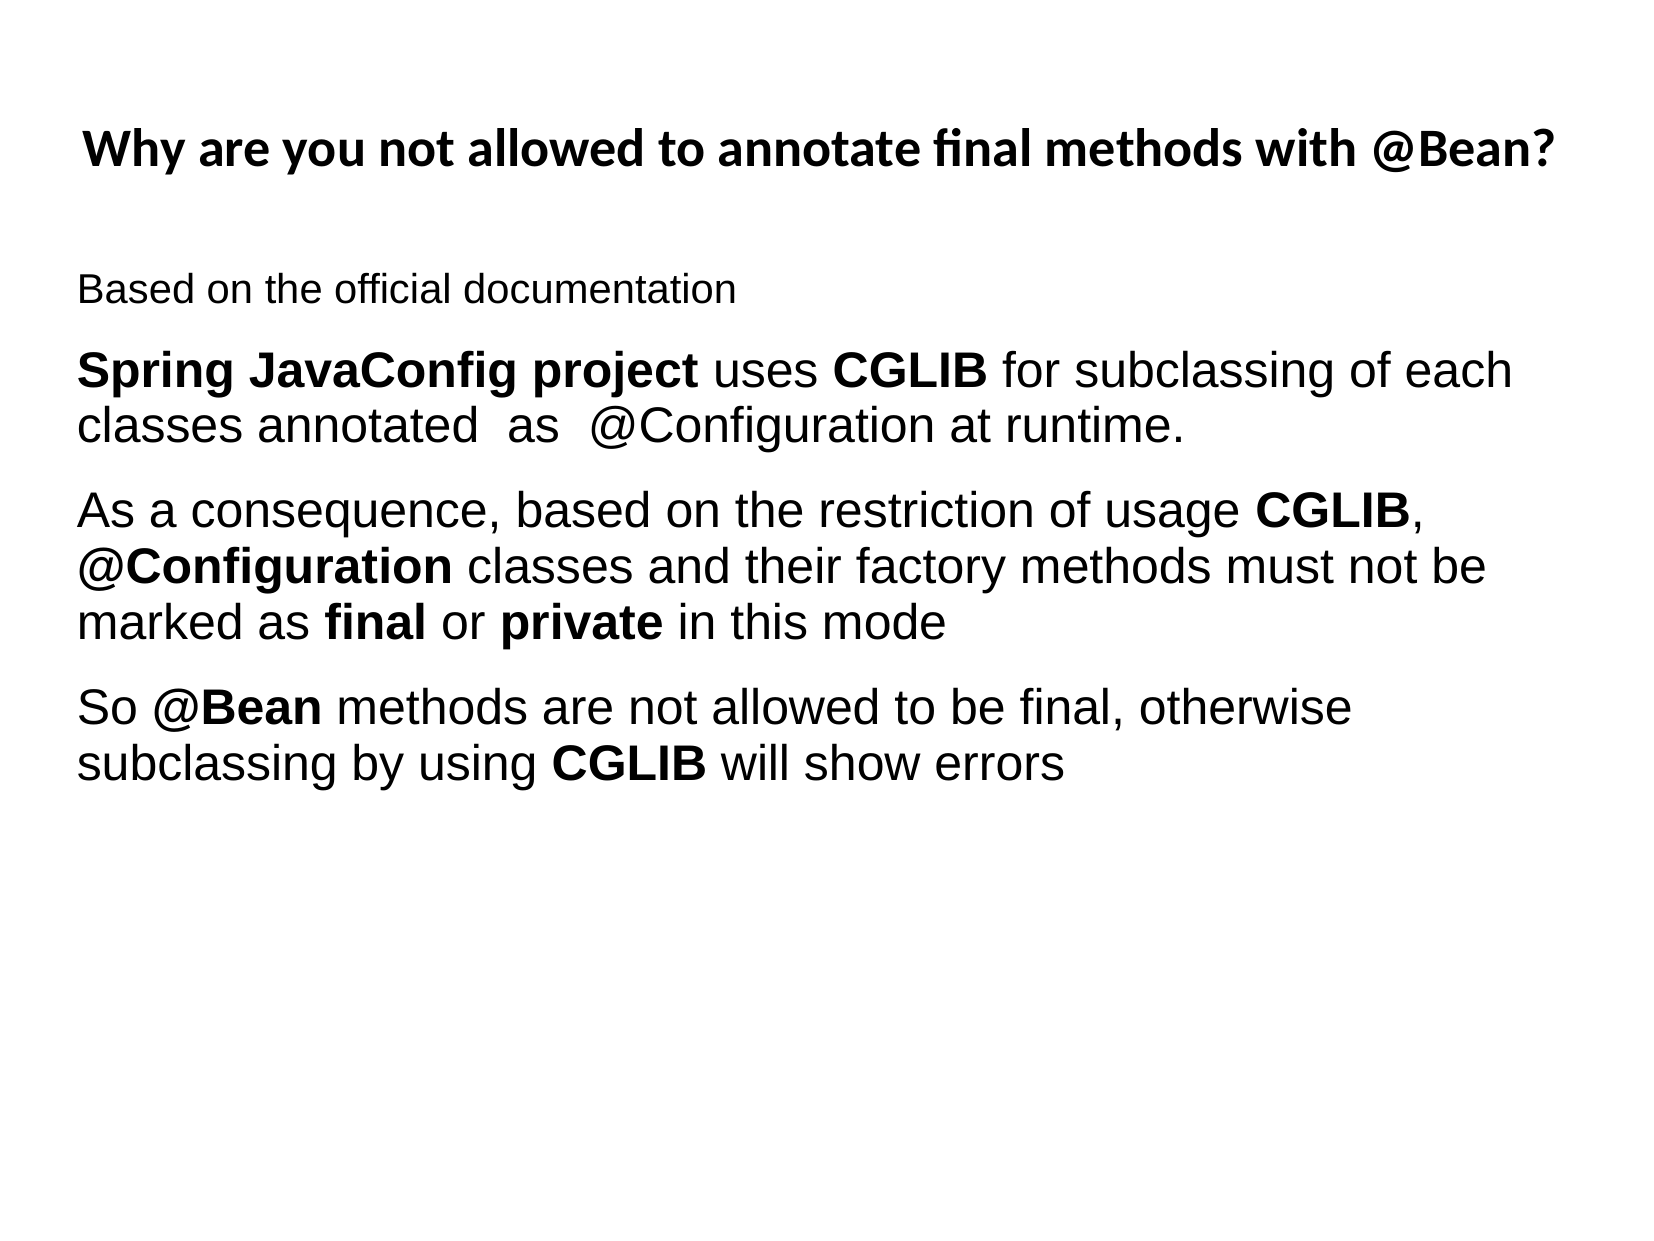

# Why are you not allowed to annotate final methods with @Bean?
Based on the official documentation
Spring JavaConfig project uses CGLIB for subclassing of each classes annotated as @Configuration at runtime.
As a consequence, based on the restriction of usage CGLIB, @Configuration classes and their factory methods must not be marked as final or private in this mode
So @Bean methods are not allowed to be final, otherwise subclassing by using CGLIB will show errors